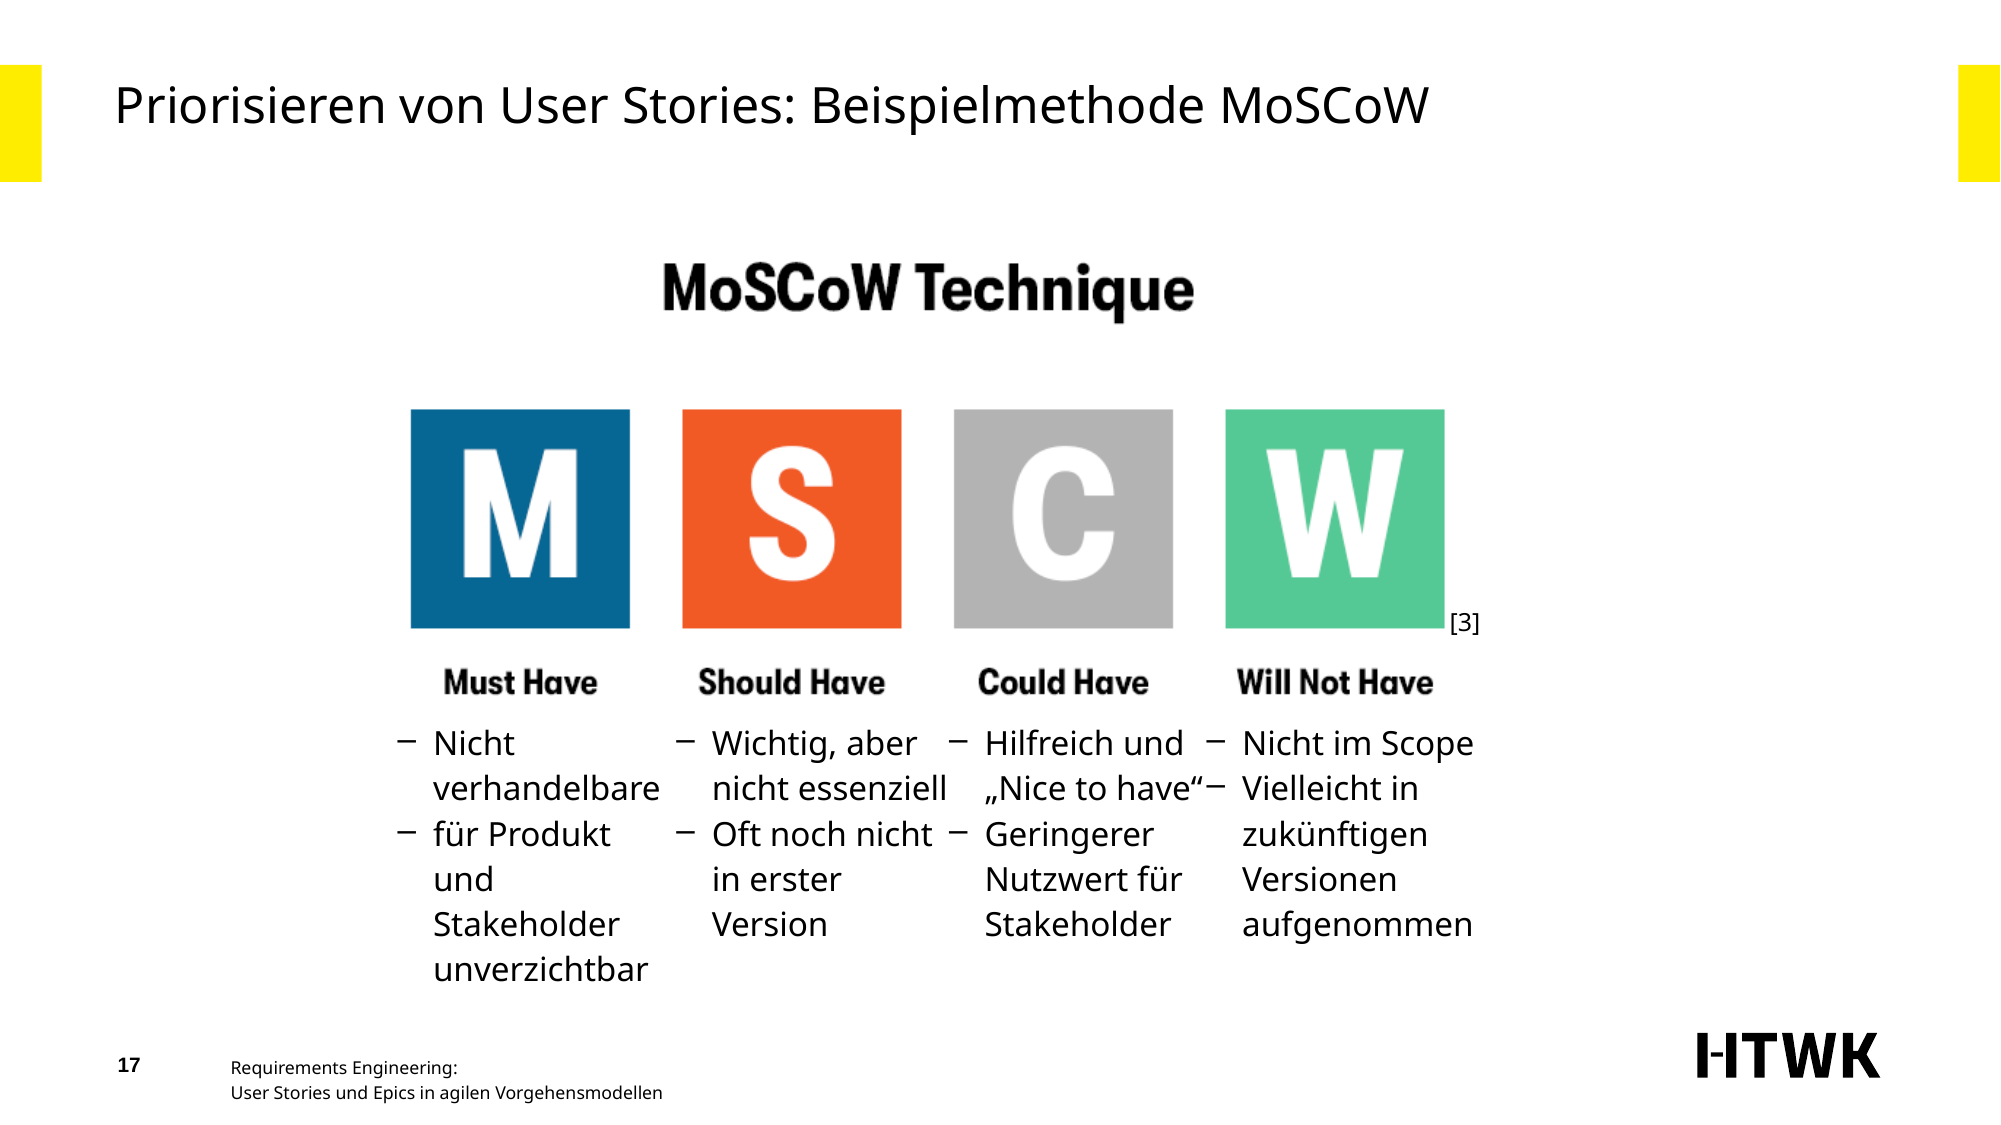

# Priorisieren von User Stories: Beispielmethode MoSCoW
[3]
Nicht verhandelbare
für Produkt und Stakeholder unverzichtbar
Wichtig, aber nicht essenziell
Oft noch nicht in erster Version
Hilfreich und „Nice to have“
Geringerer Nutzwert für Stakeholder
Nicht im Scope
Vielleicht in zukünftigen Versionen aufgenommen
17